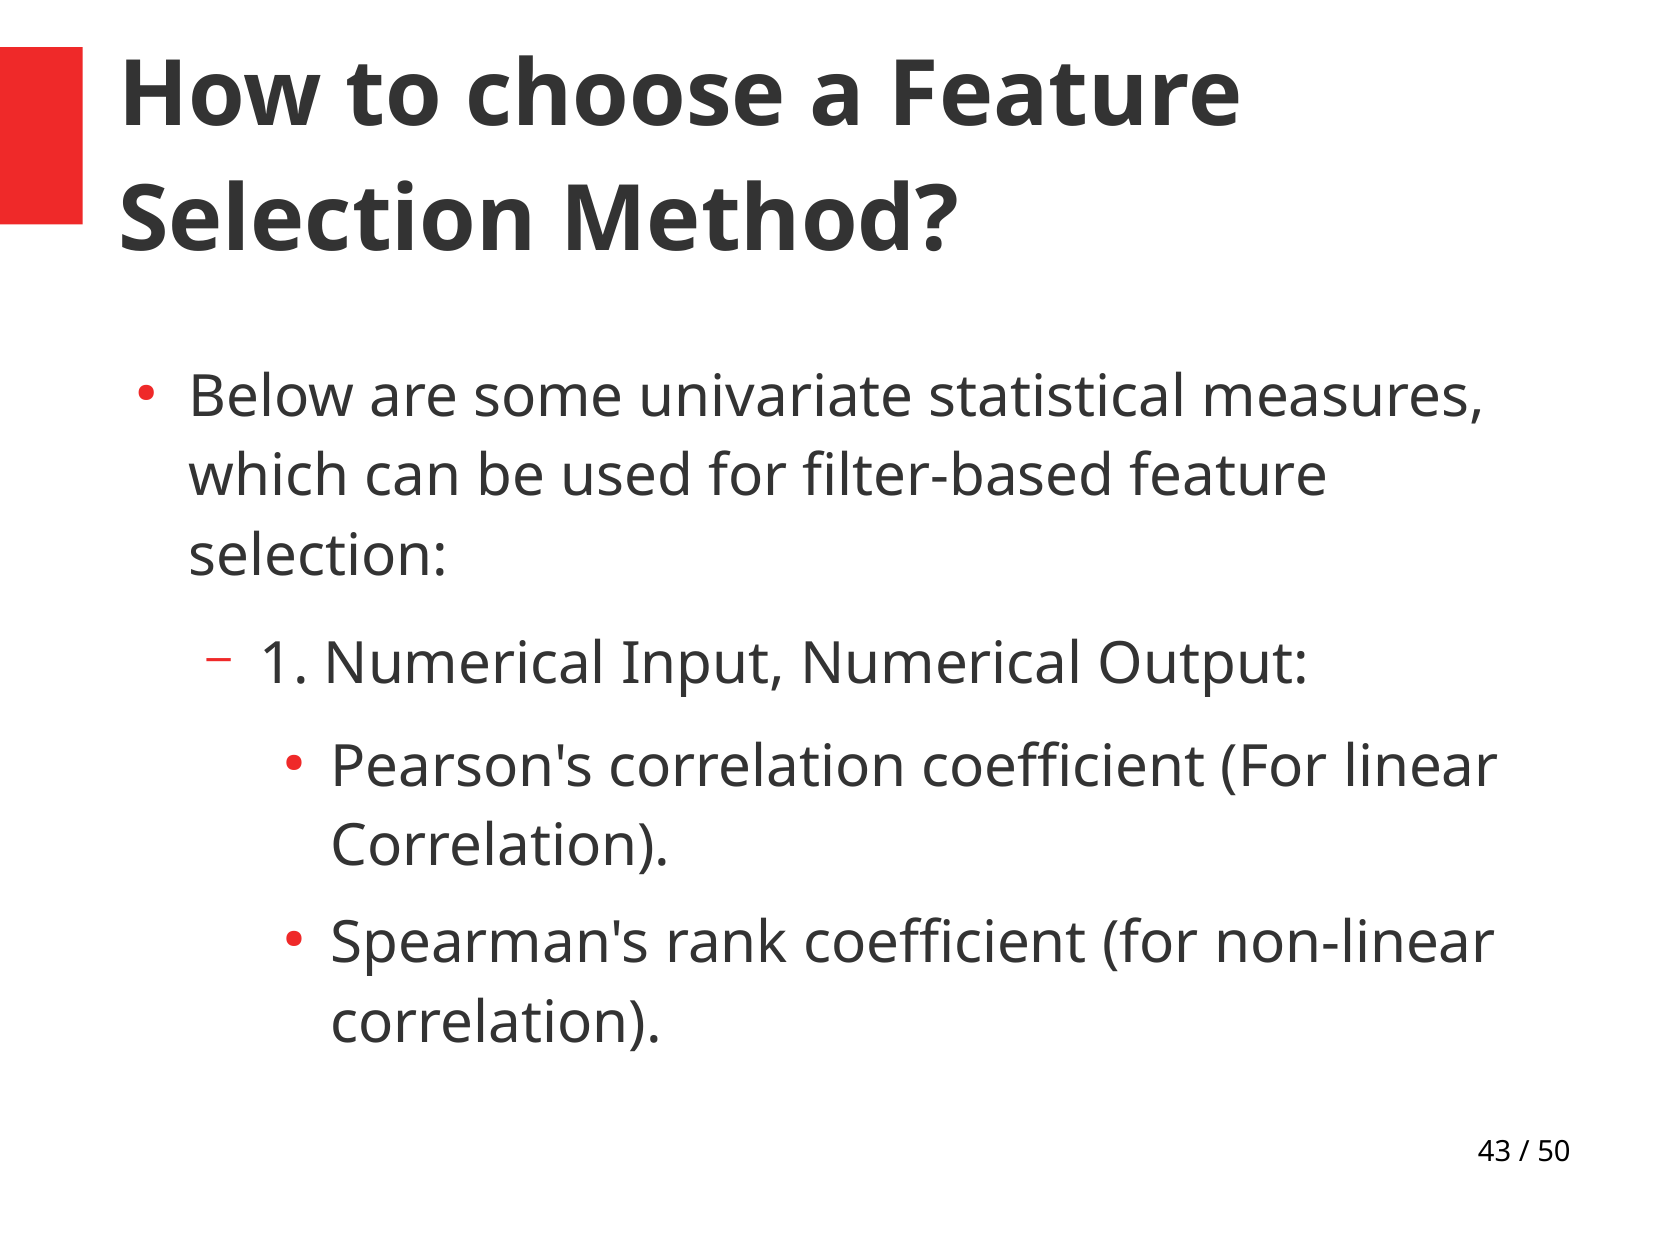

# How to choose a Feature Selection Method?
Below are some univariate statistical measures, which can be used for filter-based feature selection:
1. Numerical Input, Numerical Output:
Pearson's correlation coefficient (For linear Correlation).
Spearman's rank coefficient (for non-linear correlation).
43